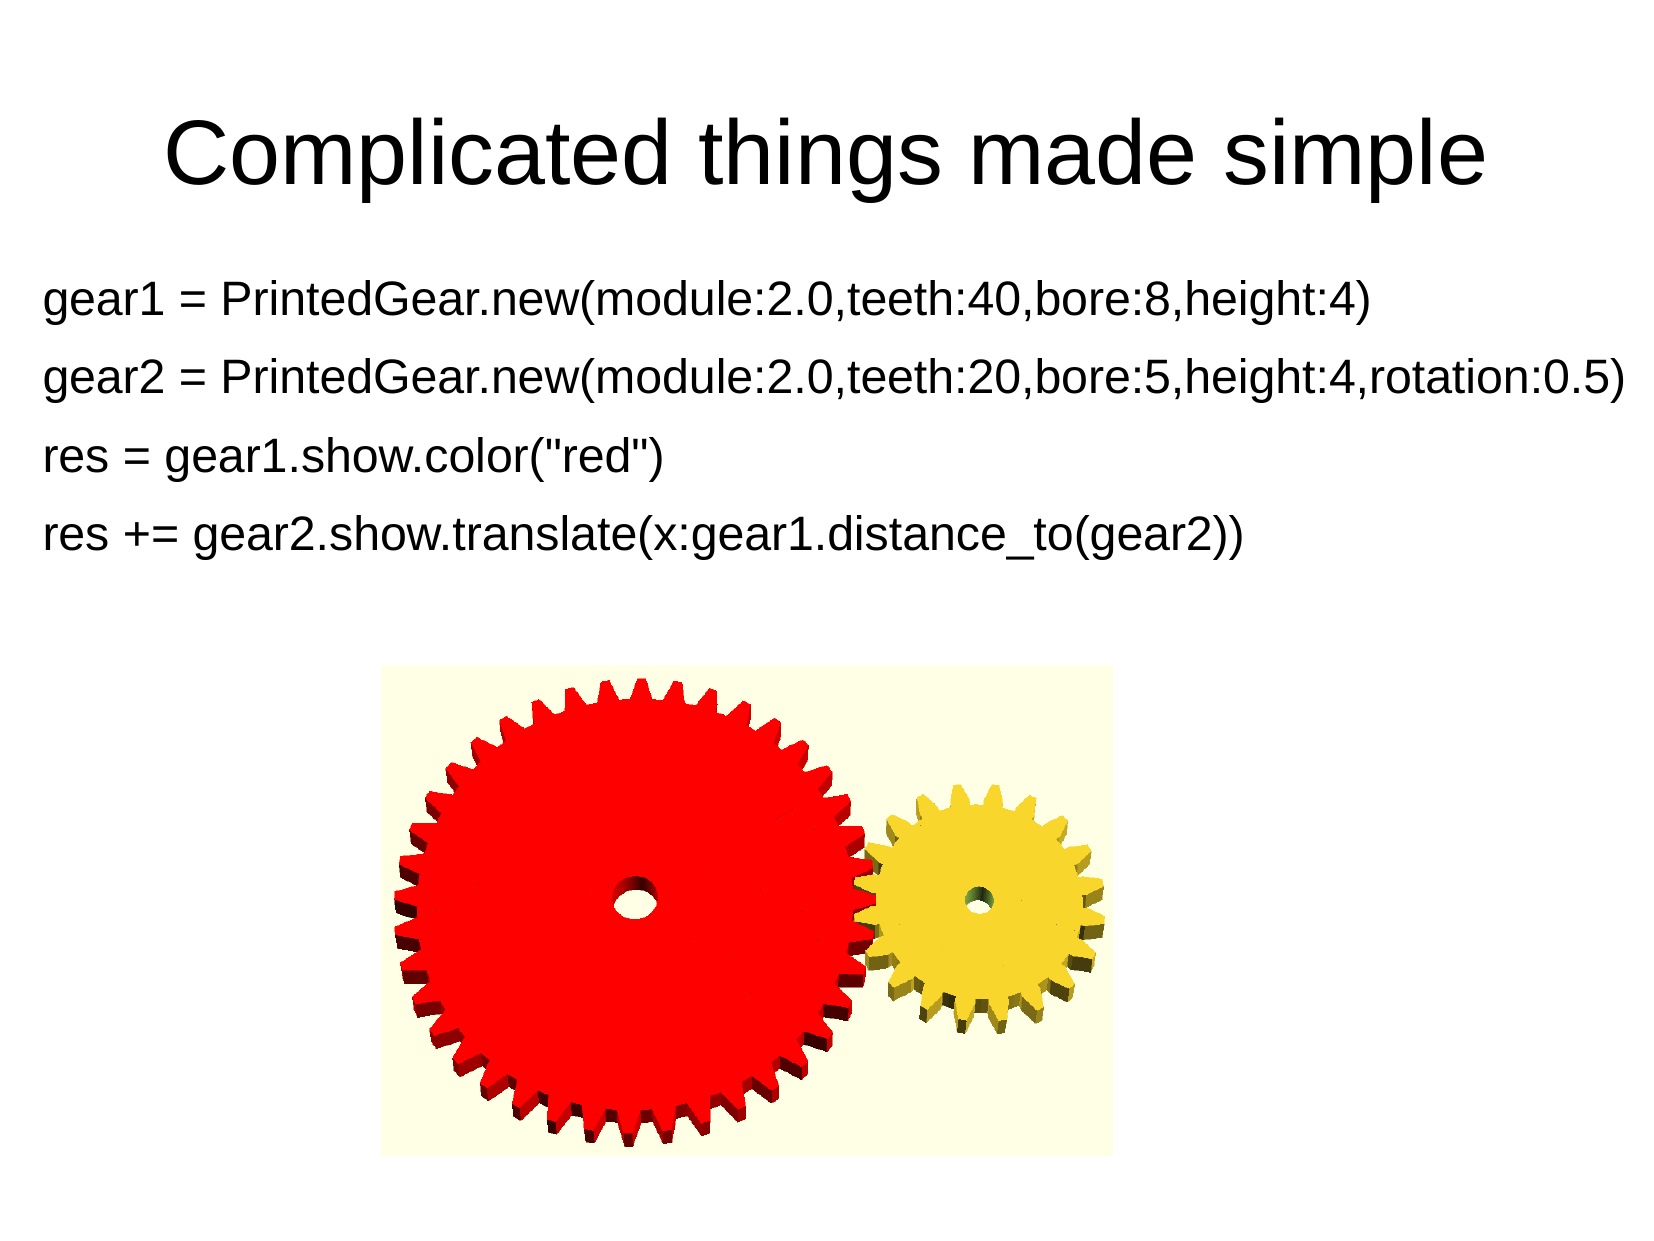

# Complicated things made simple
gear1 = PrintedGear.new(module:2.0,teeth:40,bore:8,height:4)
gear2 = PrintedGear.new(module:2.0,teeth:20,bore:5,height:4,rotation:0.5)
res = gear1.show.color("red")
res += gear2.show.translate(x:gear1.distance_to(gear2))